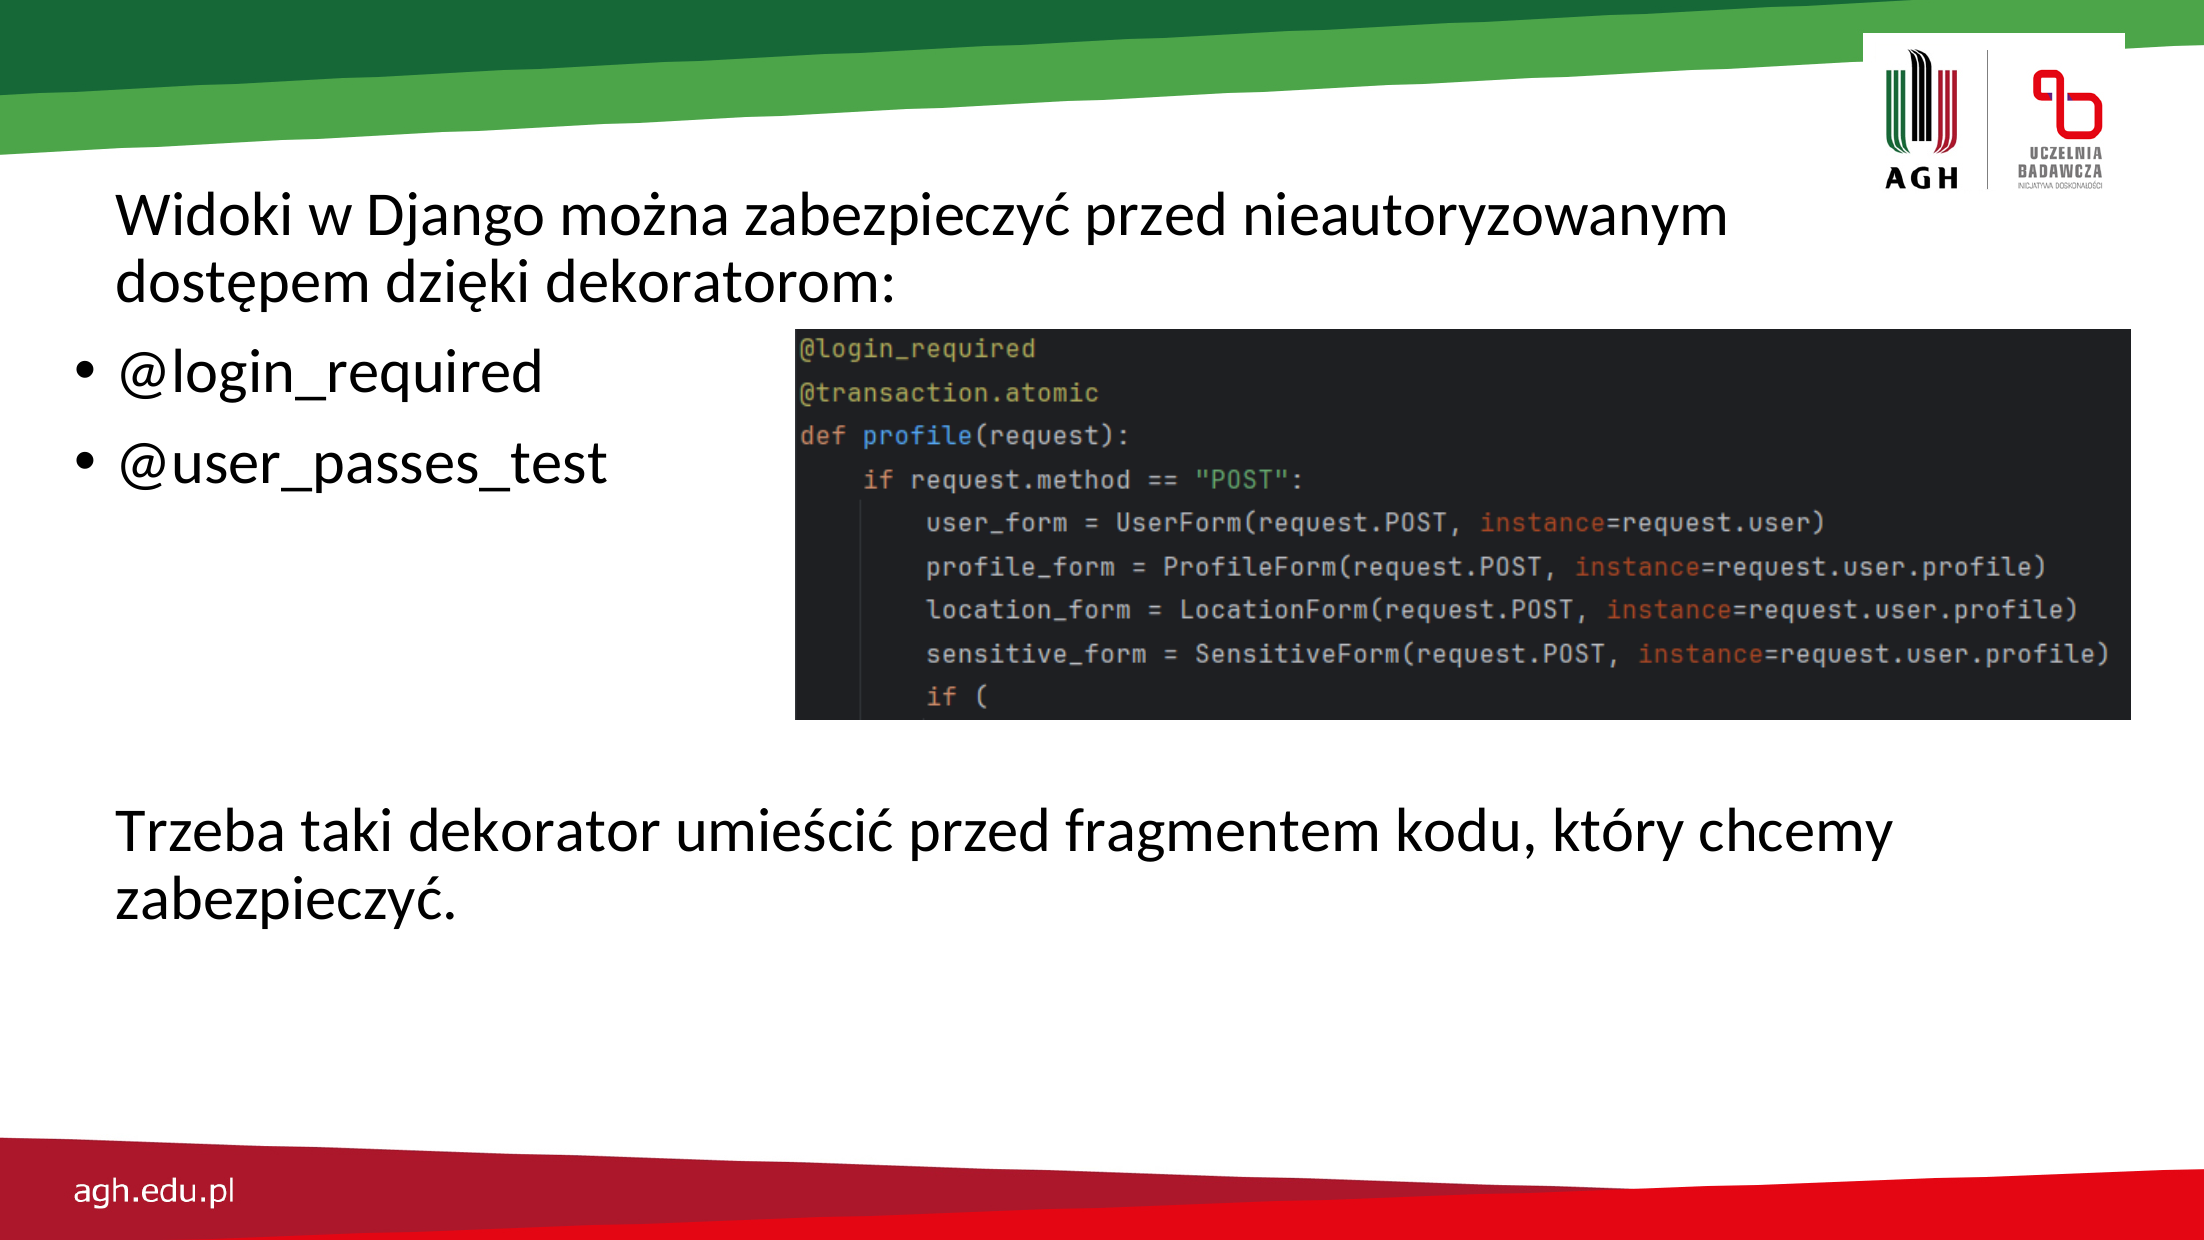

# Widoki w Django można zabezpieczyć przed nieautoryzowanym dostępem dzięki dekoratorom:
@login_required
@user_passes_test
Trzeba taki dekorator umieścić przed fragmentem kodu, który chcemy zabezpieczyć.